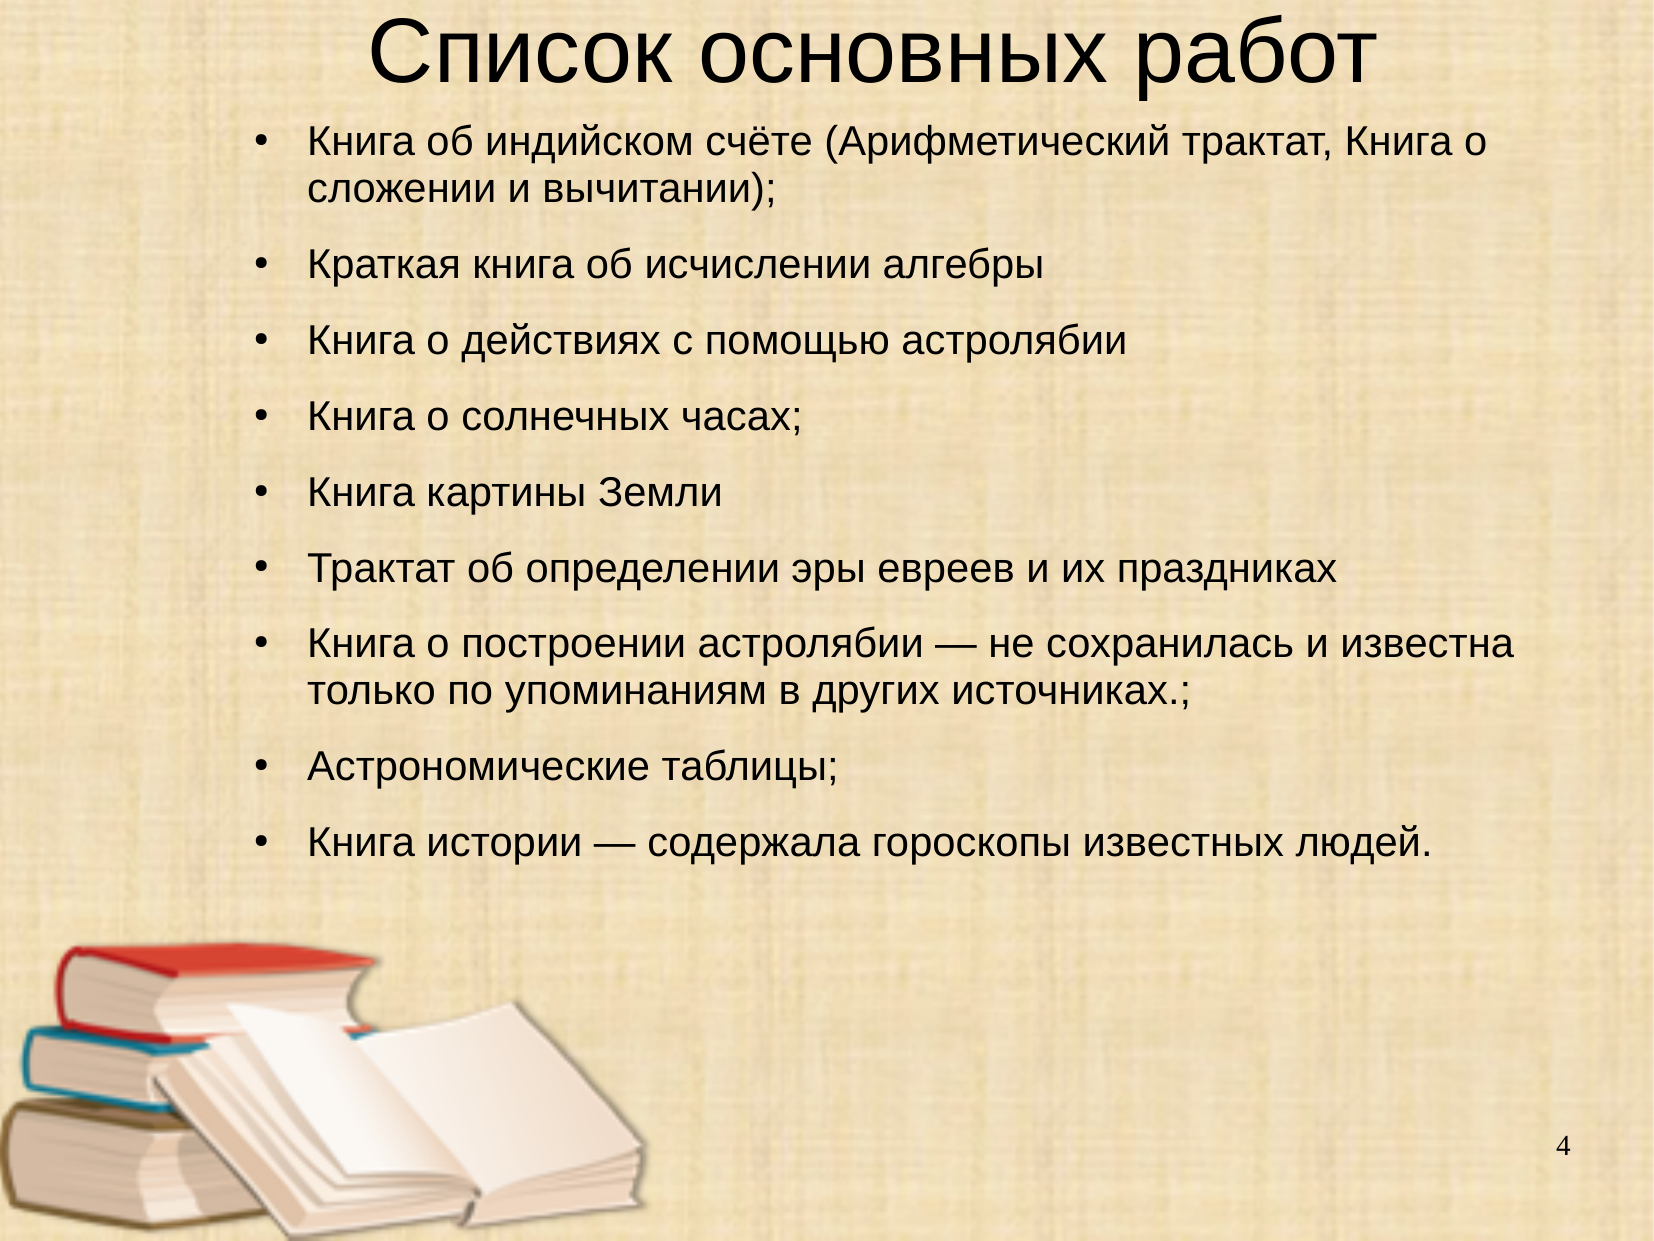

# Список основных работ
Книга об индийском счёте (Арифметический трактат, Книга о сложении и вычитании);
Краткая книга об исчислении алгебры
Книга о действиях с помощью астролябии
Книга о солнечных часах;
Книга картины Земли
Трактат об определении эры евреев и их праздниках
Книга о построении астролябии — не сохранилась и известна только по упоминаниям в других источниках.;
Астрономические таблицы;
Книга истории — содержала гороскопы известных людей.
4